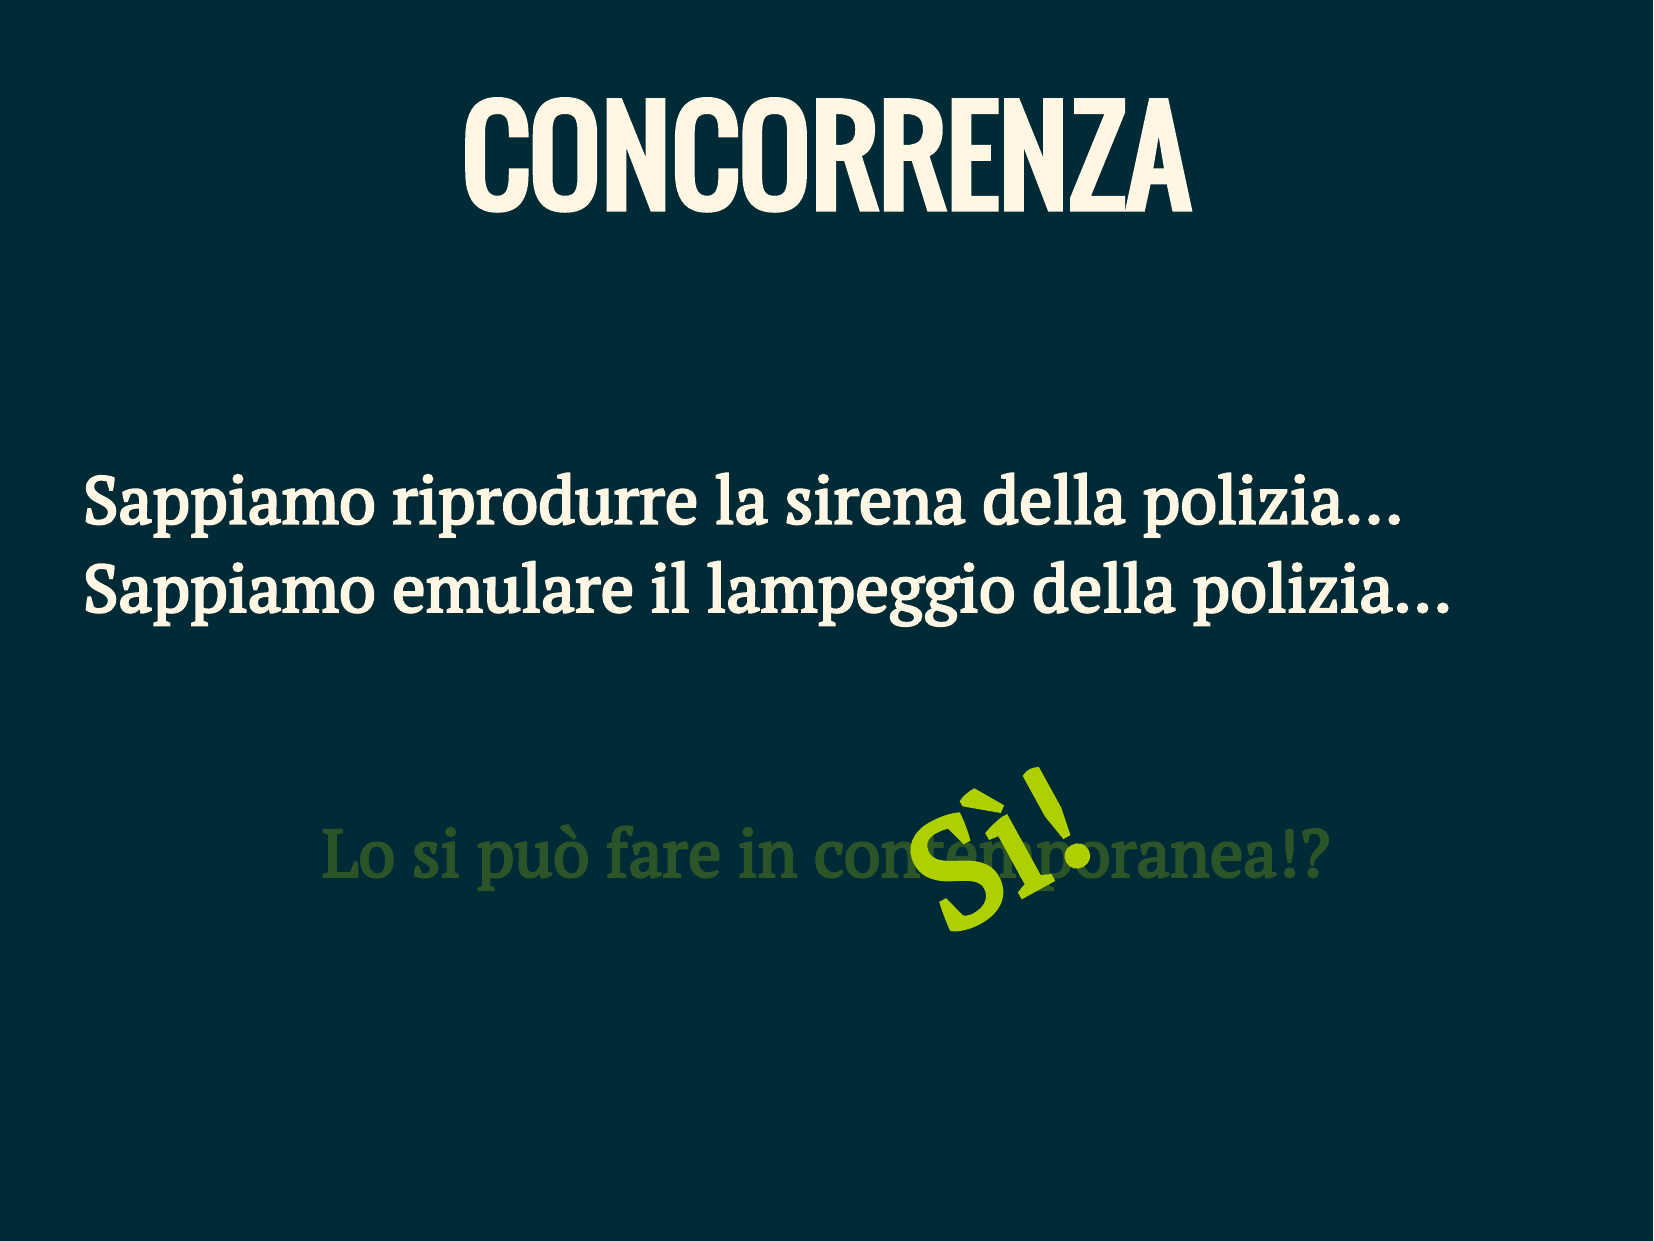

# Concorrenza
Sappiamo riprodurre la sirena della polizia…
Sappiamo emulare il lampeggio della polizia…
Lo si può fare in contemporanea!?
Sì!